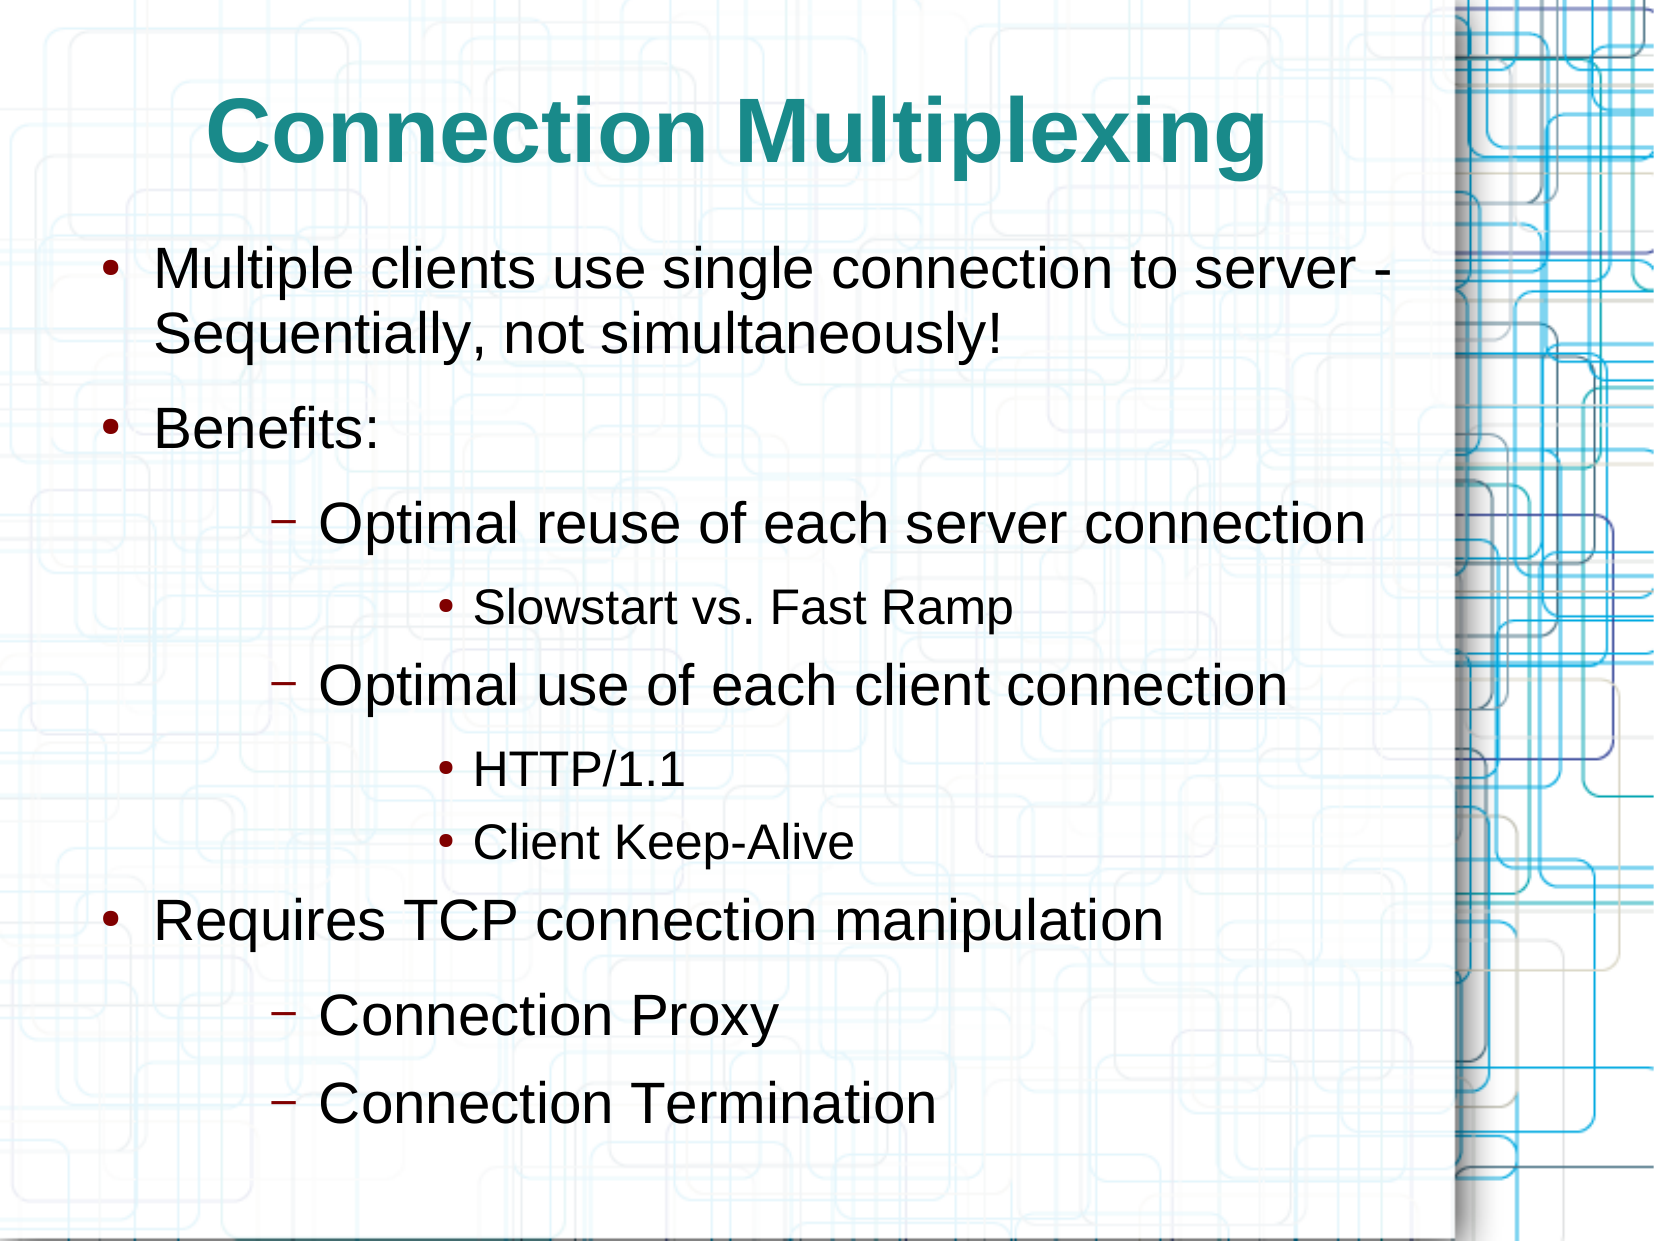

# Connection Multiplexing
Multiple clients use single connection to server - Sequentially, not simultaneously!
Benefits:
Optimal reuse of each server connection
Slowstart vs. Fast Ramp
Optimal use of each client connection
HTTP/1.1
Client Keep-Alive
Requires TCP connection manipulation
Connection Proxy
Connection Termination